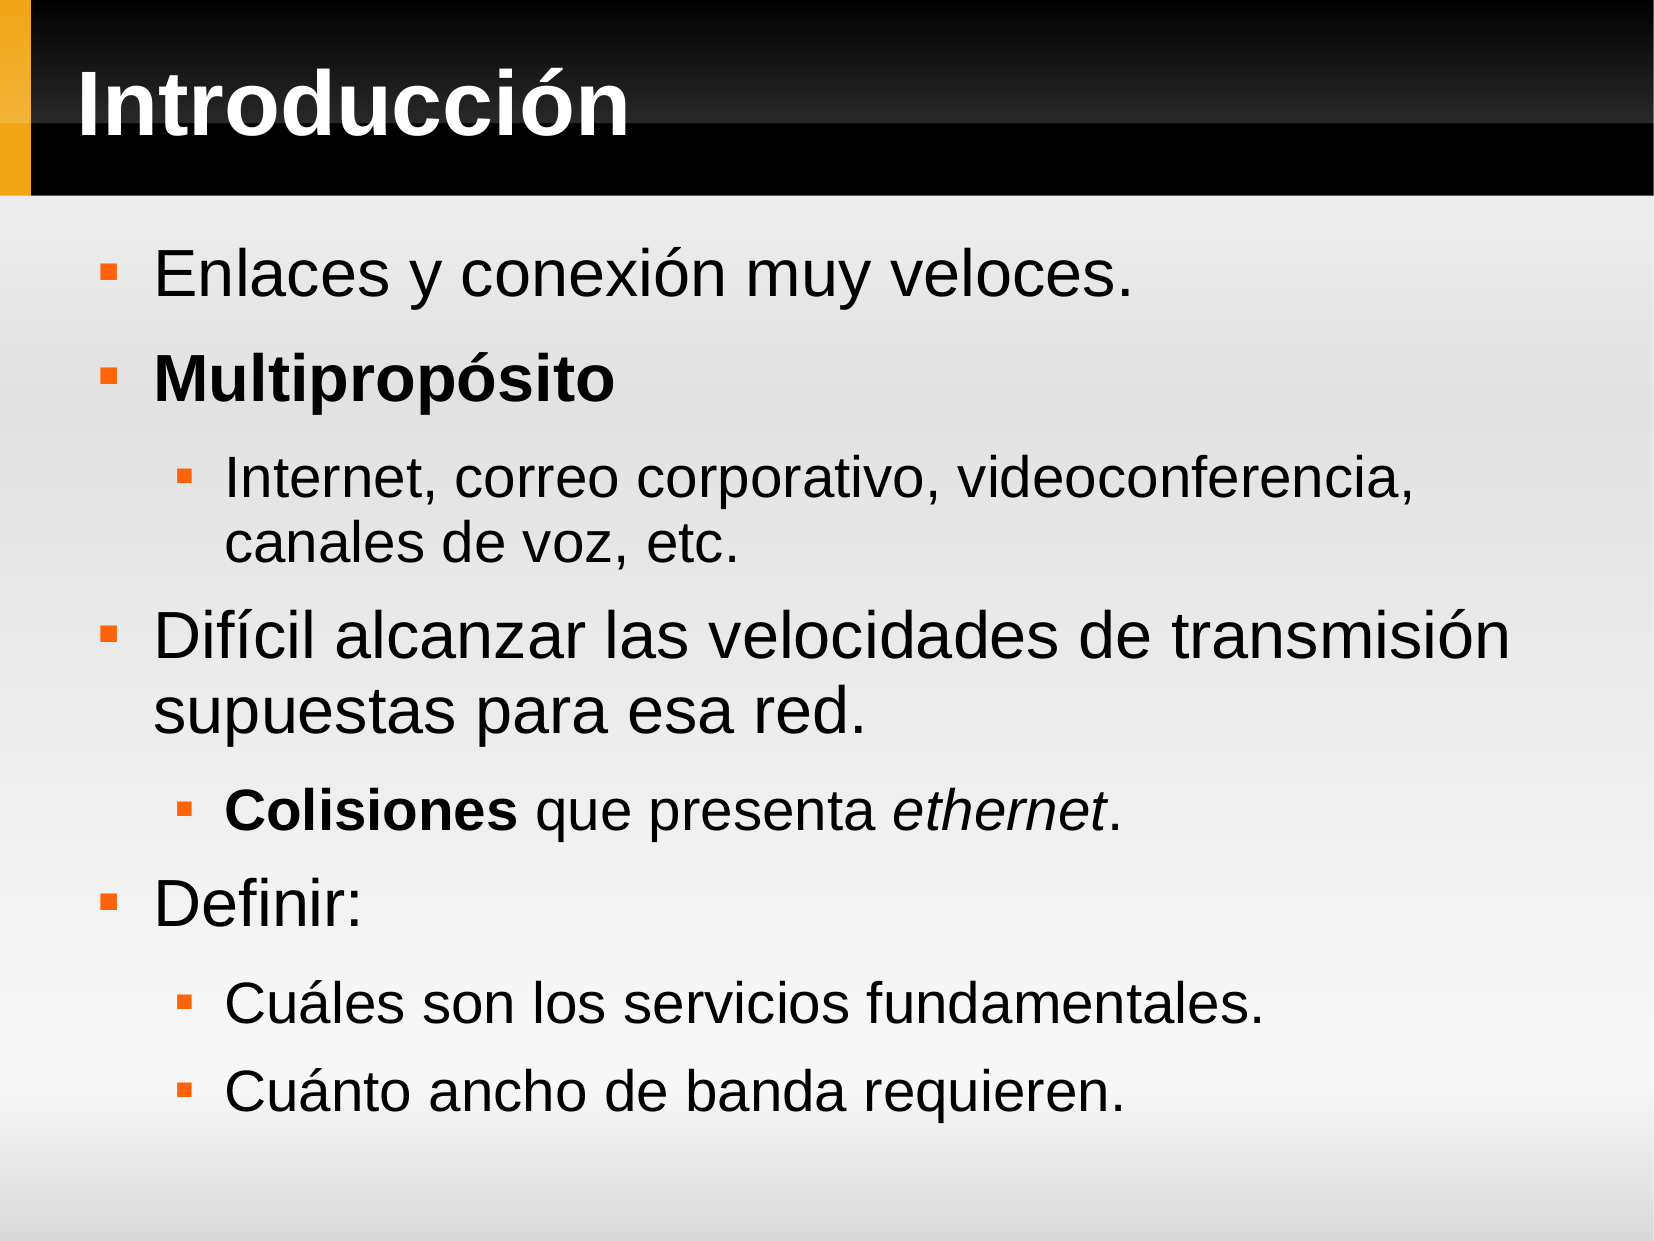

# Introducción
Enlaces y conexión muy veloces.
Multipropósito
Internet, correo corporativo, videoconferencia, canales de voz, etc.
Difícil alcanzar las velocidades de transmisión supuestas para esa red.
Colisiones que presenta ethernet.
Definir:
Cuáles son los servicios fundamentales.
Cuánto ancho de banda requieren.